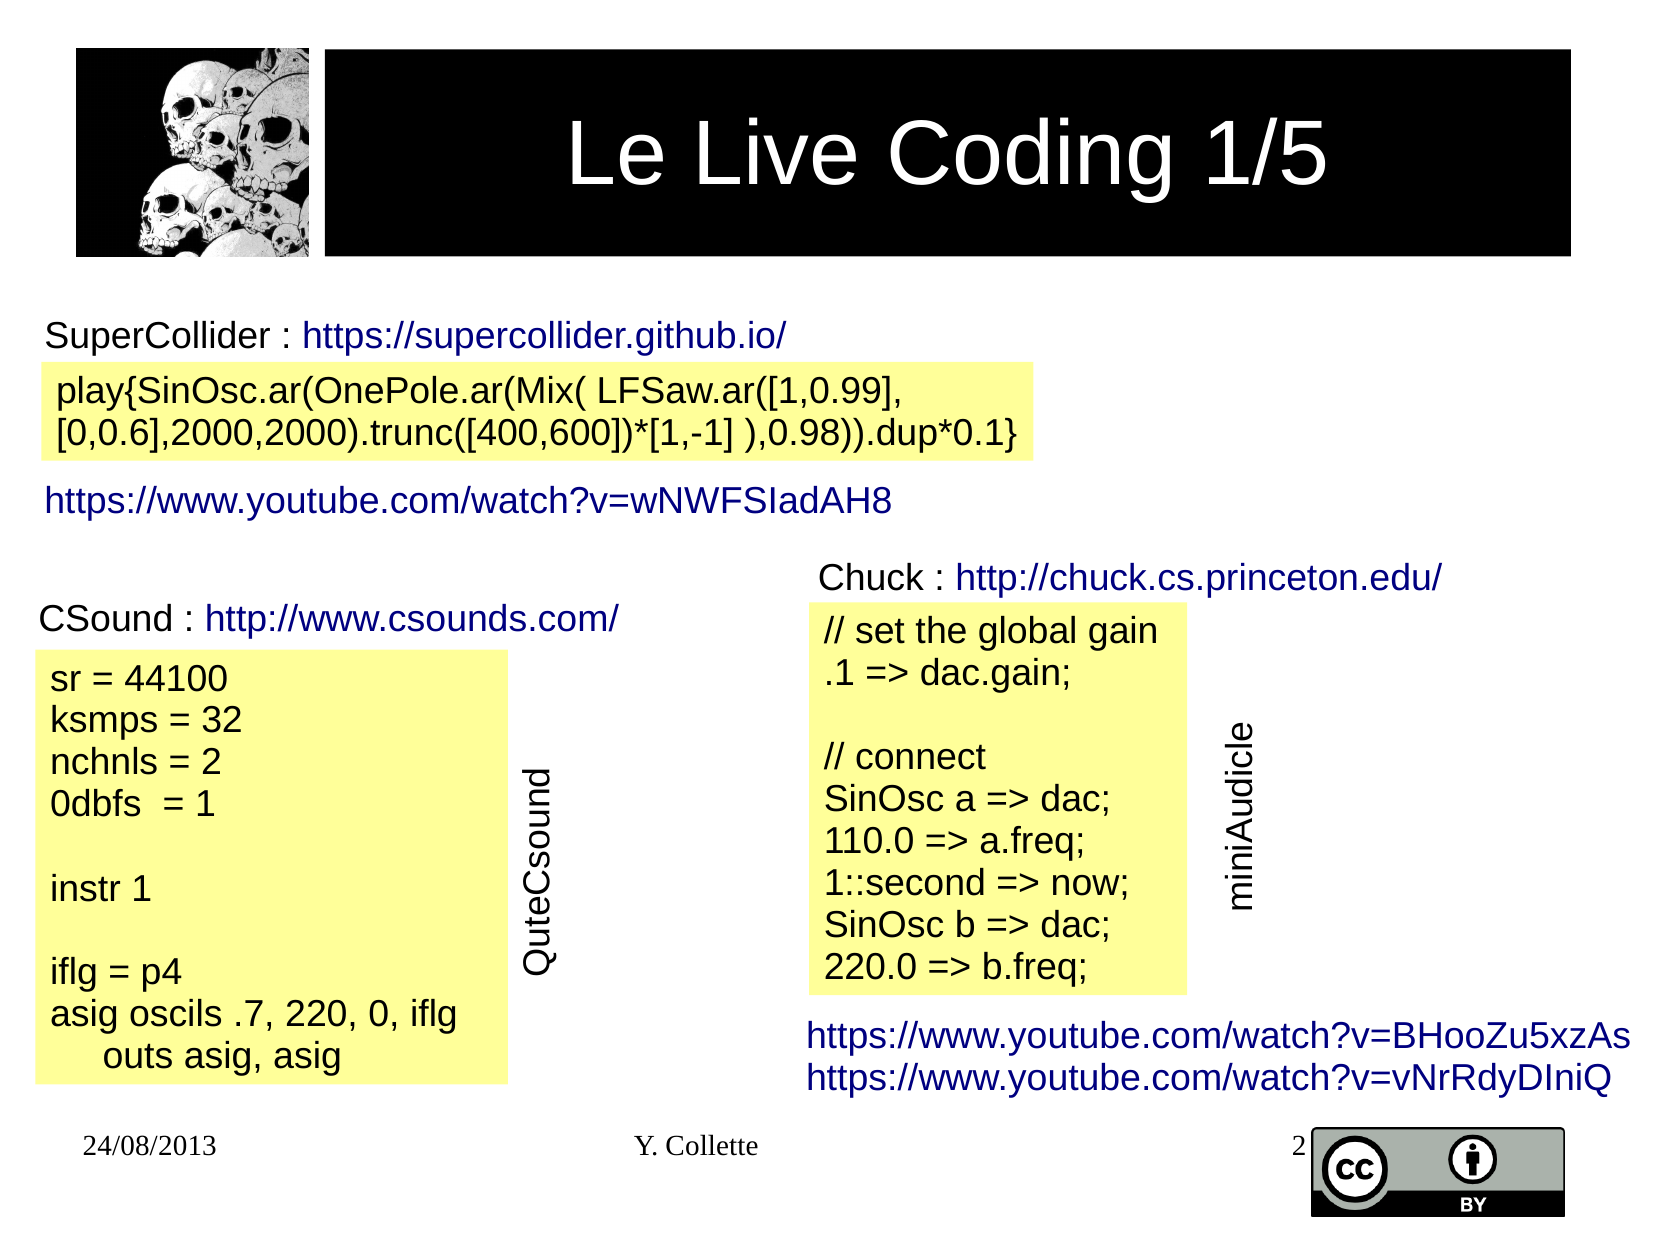

# Le Live Coding 1/5
SuperCollider : https://supercollider.github.io/
play{SinOsc.ar(OnePole.ar(Mix( LFSaw.ar([1,0.99],[0,0.6],2000,2000).trunc([400,600])*[1,-1] ),0.98)).dup*0.1}
https://www.youtube.com/watch?v=wNWFSIadAH8
Chuck : http://chuck.cs.princeton.edu/
CSound : http://www.csounds.com/
// set the global gain
.1 => dac.gain;
// connect
SinOsc a => dac;
110.0 => a.freq;
1::second => now;
SinOsc b => dac;
220.0 => b.freq;
sr = 44100
ksmps = 32
nchnls = 2
0dbfs = 1
instr 1
iflg = p4
asig oscils .7, 220, 0, iflg
 outs asig, asig
miniAudicle
QuteCsound
https://www.youtube.com/watch?v=BHooZu5xzAs
https://www.youtube.com/watch?v=vNrRdyDIniQ
Y. Collette
2